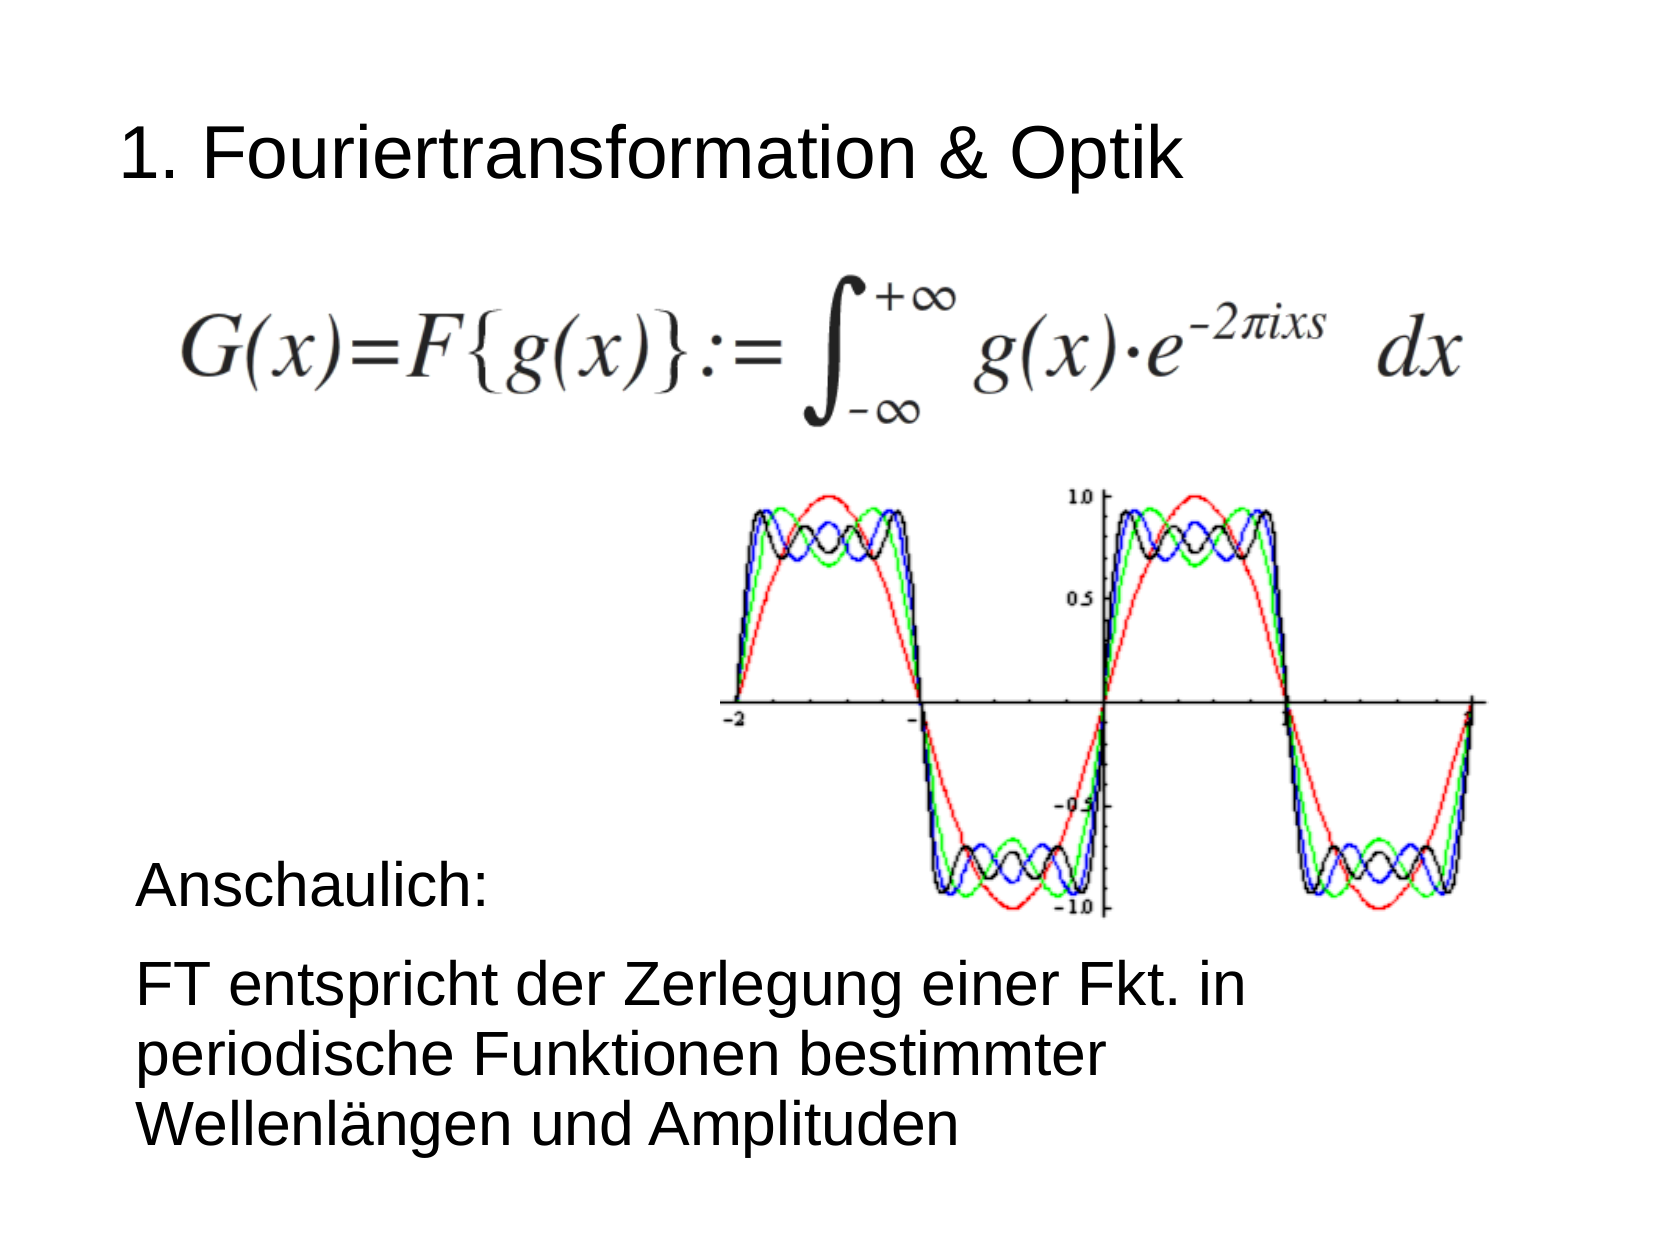

# 1. Fouriertransformation & Optik
Anschaulich:
FT entspricht der Zerlegung einer Fkt. in periodische Funktionen bestimmter Wellenlängen und Amplituden